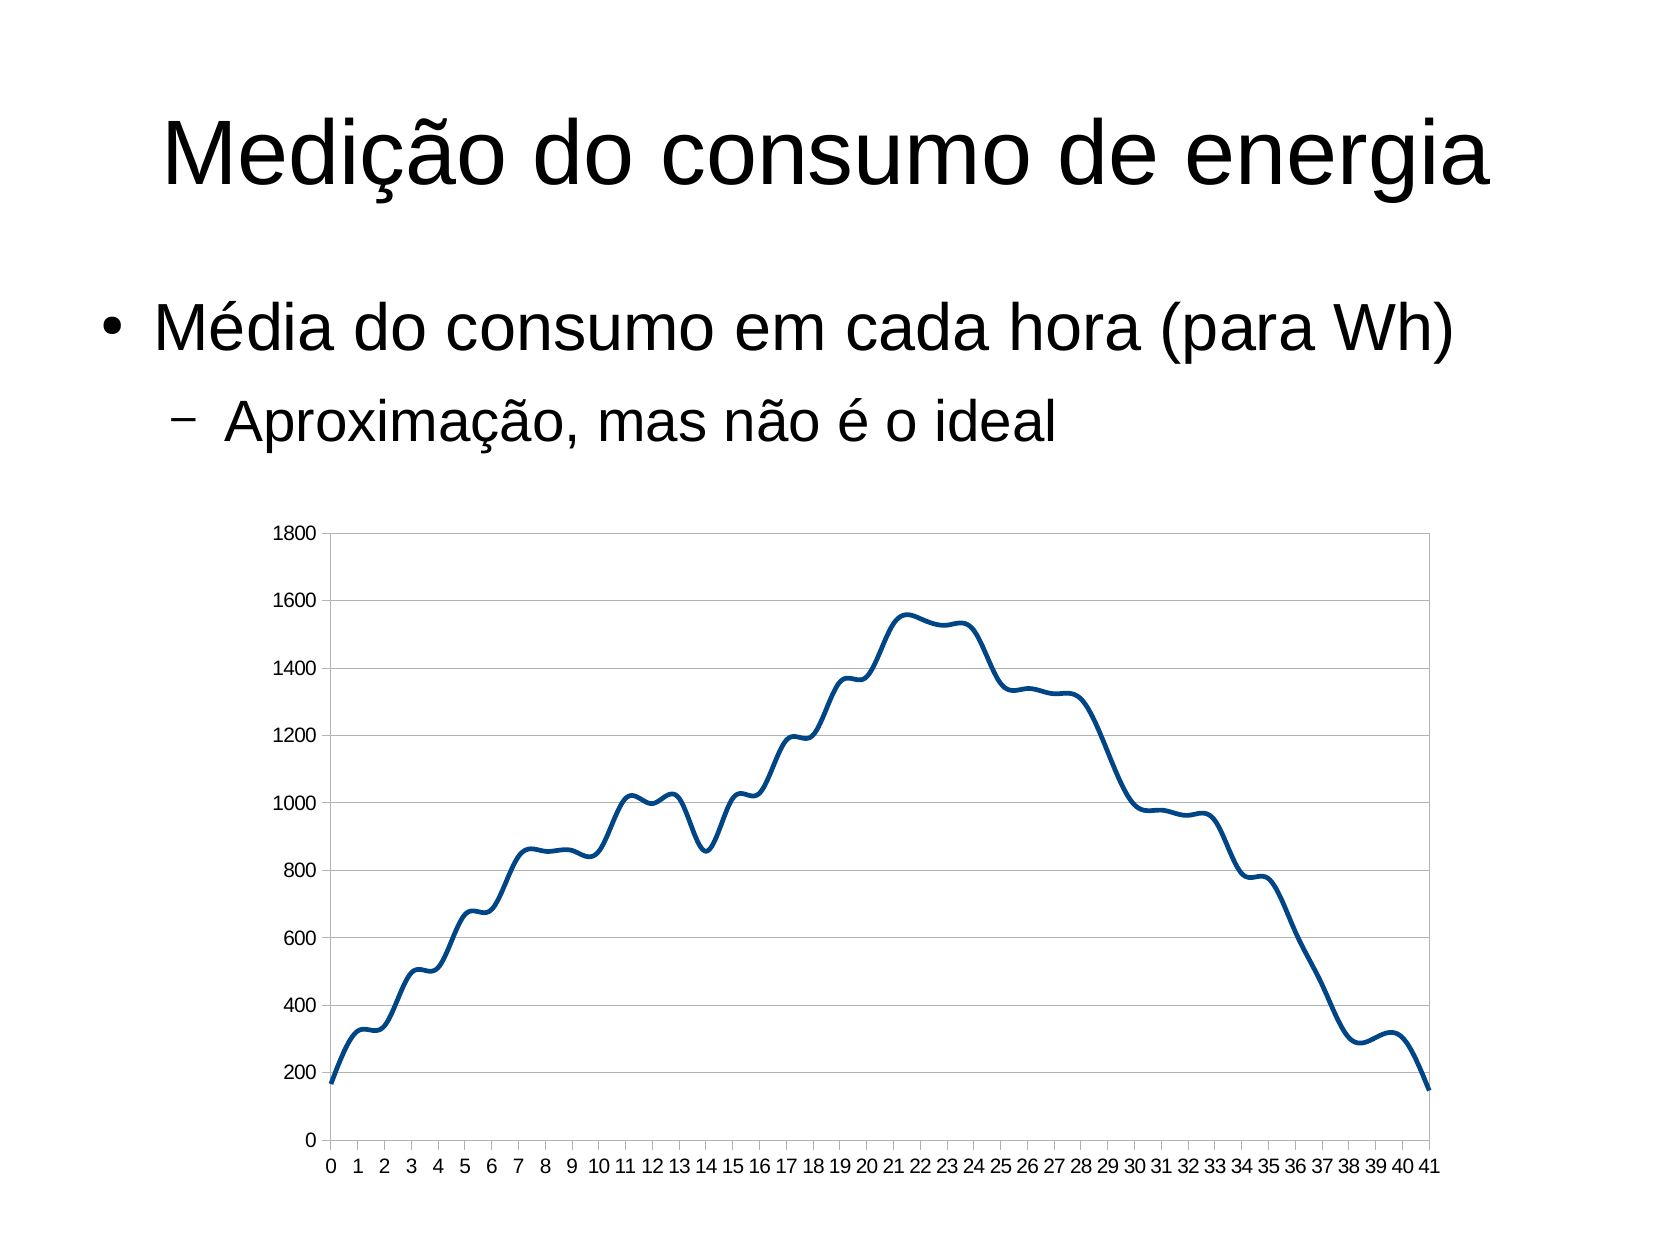

# Medição do consumo de energia
Média do consumo em cada hora (para Wh)
Aproximação, mas não é o ideal
### Chart
| Category | Coluna D |
|---|---|
| 0 | 166.61 |
| 1 | 323.69 |
| 2 | 339.13 |
| 3 | 496.21 |
| 4 | 511.65 |
| 5 | 668.73 |
| 6 | 684.17 |
| 7 | 841.25 |
| 8 | 856.69 |
| 9 | 859.07 |
| 10 | 856.69 |
| 11 | 1013.77 |
| 12 | 998.33 |
| 13 | 1013.77 |
| 14 | 856.69 |
| 15 | 1013.77 |
| 16 | 1029.21 |
| 17 | 1186.29 |
| 18 | 1201.73 |
| 19 | 1358.81 |
| 20 | 1374.25 |
| 21 | 1531.33 |
| 22 | 1546.77 |
| 23 | 1527.26 |
| 24 | 1511.82 |
| 25 | 1354.74 |
| 26 | 1339.3 |
| 27 | 1323.86 |
| 28 | 1308.42 |
| 29 | 1151.34 |
| 30 | 994.26 |
| 31 | 978.82 |
| 32 | 963.38 |
| 33 | 947.94 |
| 34 | 790.86 |
| 35 | 775.42 |
| 36 | 618.34 |
| 37 | 461.26 |
| 38 | 304.18 |
| 39 | 304.18 |
| 40 | 304.18 |
| 41 | 147.1 |